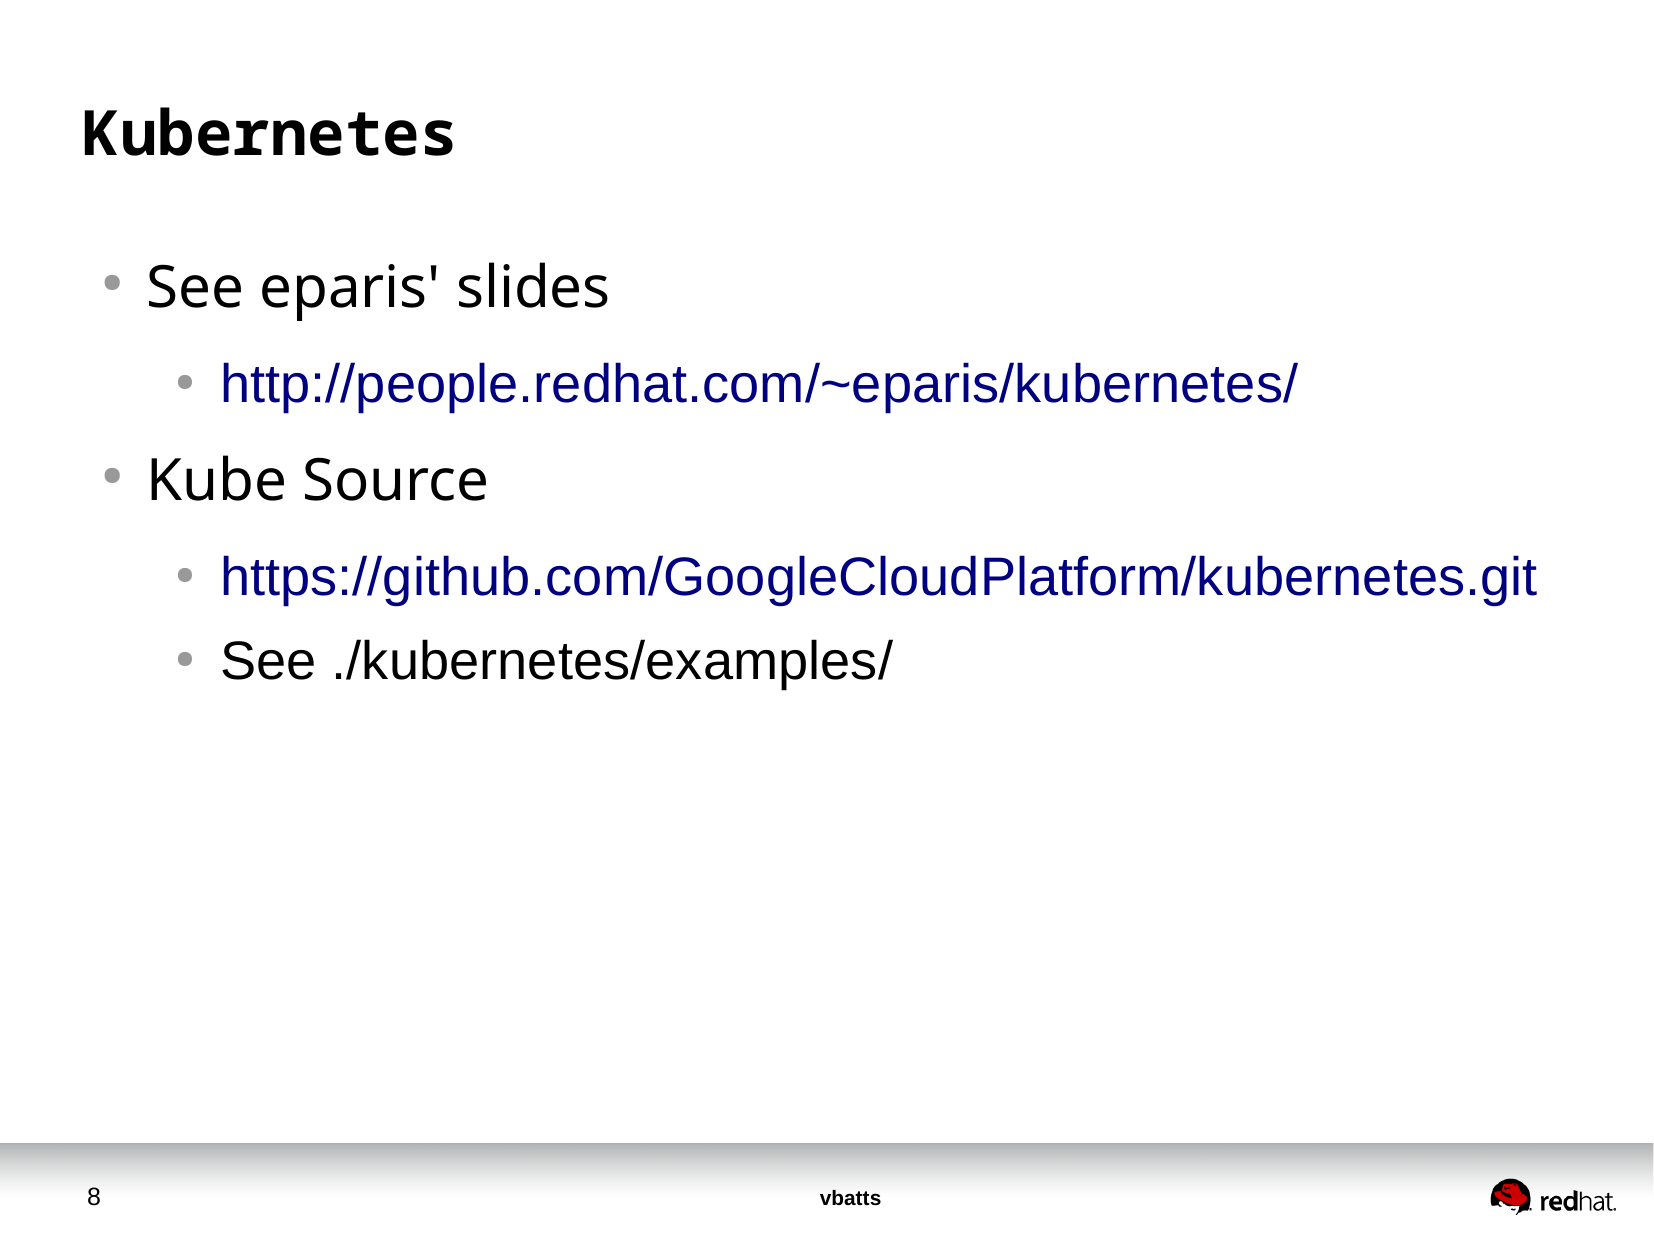

# Kubernetes
See eparis' slides
http://people.redhat.com/~eparis/kubernetes/
Kube Source
https://github.com/GoogleCloudPlatform/kubernetes.git
See ./kubernetes/examples/